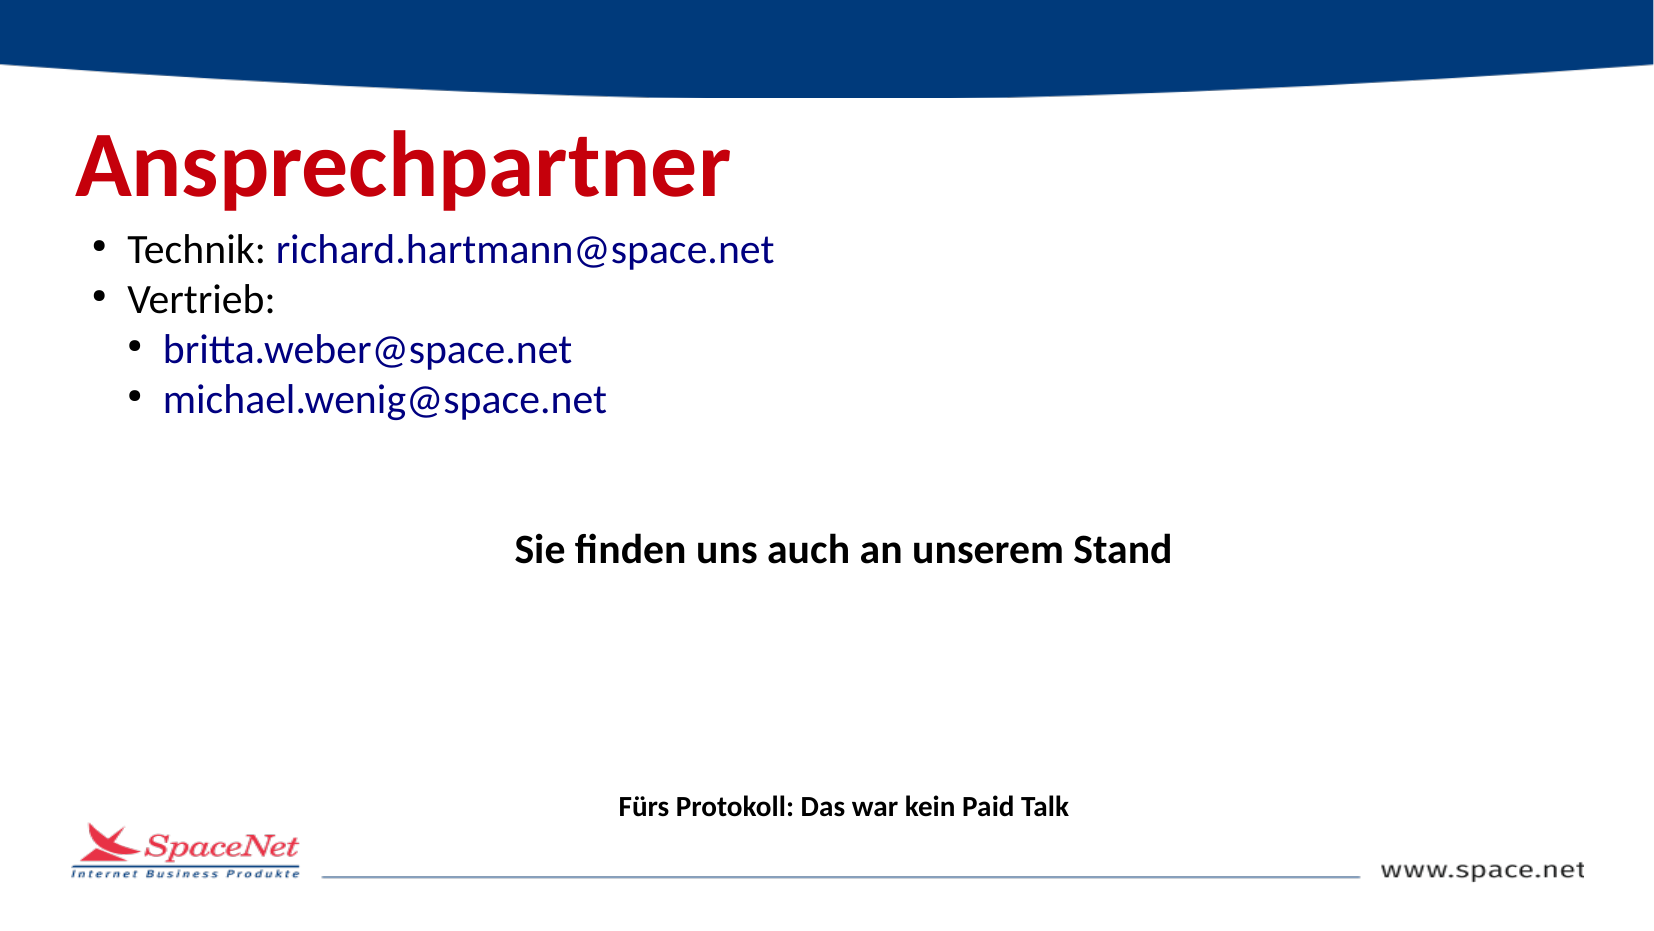

Ansprechpartner
Technik: richard.hartmann@space.net
Vertrieb:
britta.weber@space.net
michael.wenig@space.net
Sie finden uns auch an unserem Stand
Fürs Protokoll: Das war kein Paid Talk